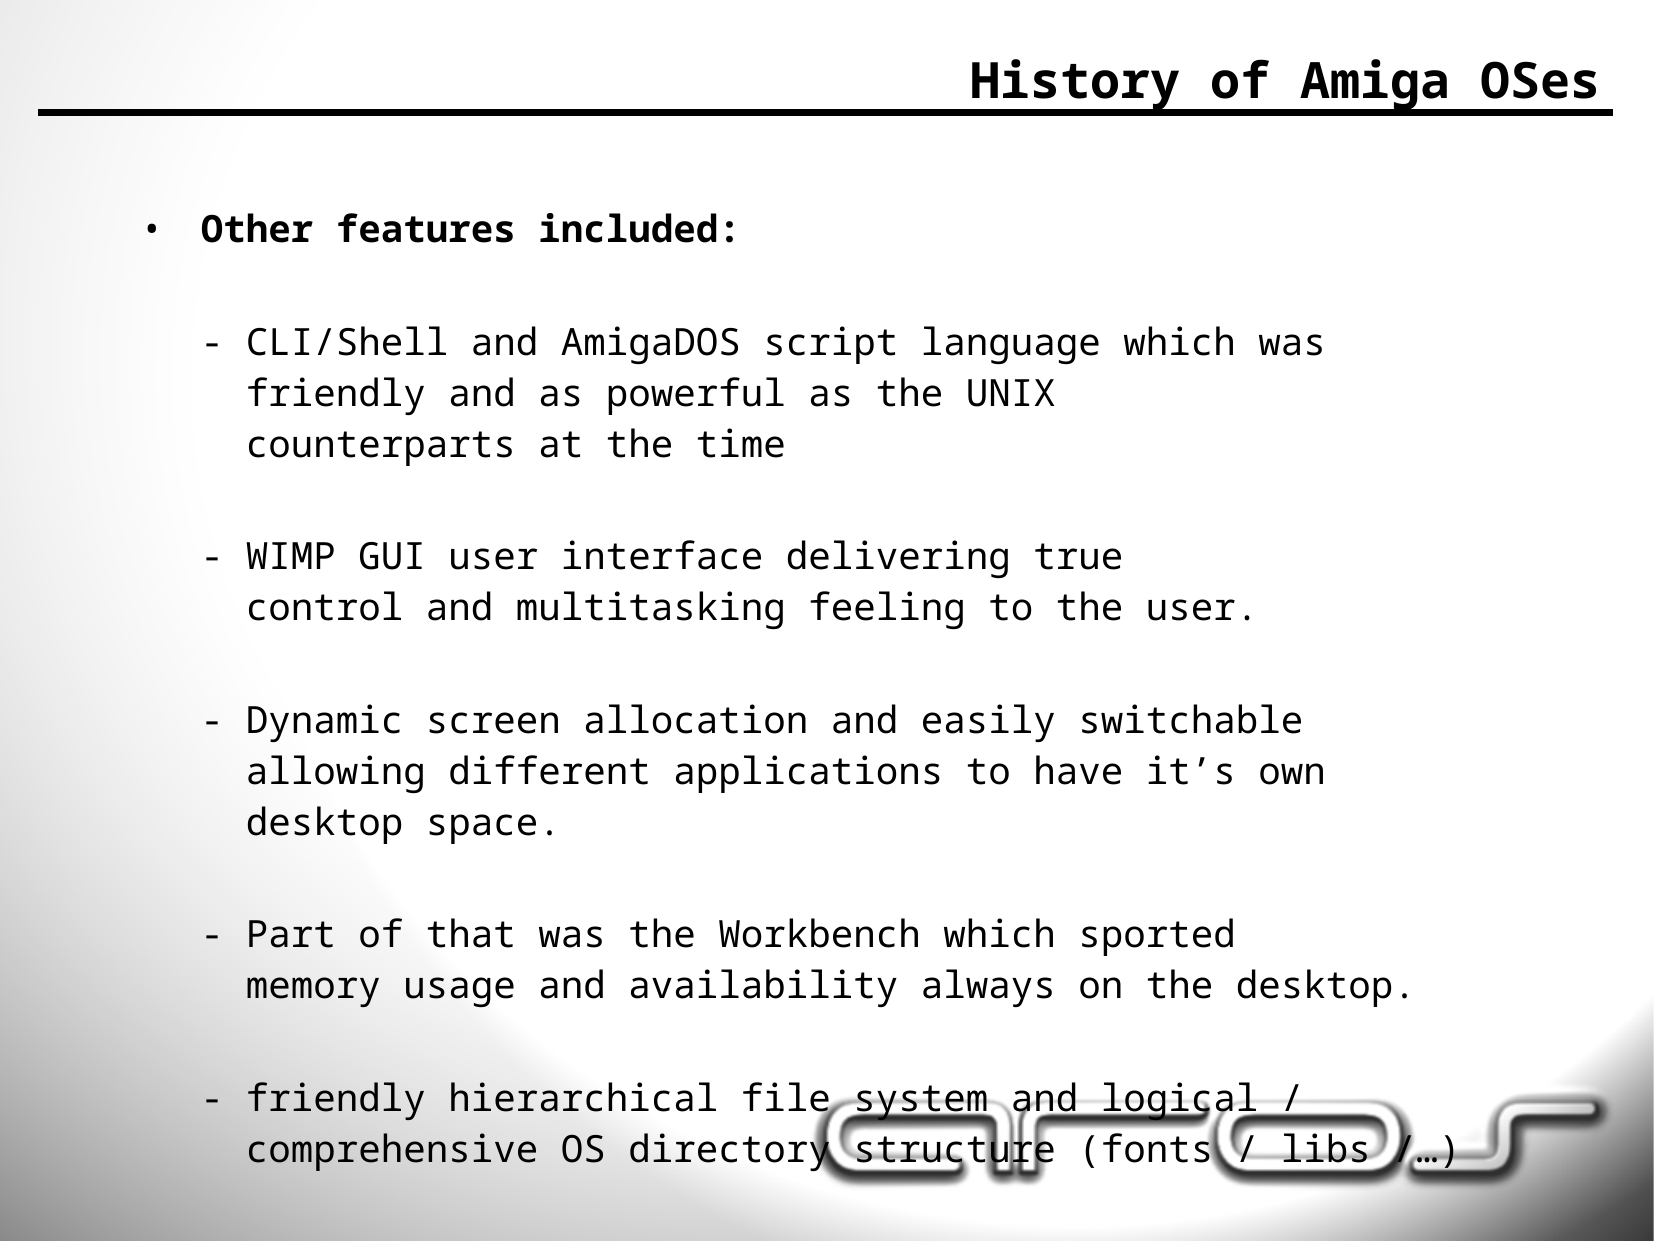

History of Amiga OSes
Other features included:
	- CLI/Shell and AmigaDOS script language which was
 friendly and as powerful as the UNIX
 counterparts at the time
	- WIMP GUI user interface delivering true
 control and multitasking feeling to the user.
	- Dynamic screen allocation and easily switchable
 allowing different applications to have it’s own
 desktop space.
	- Part of that was the Workbench which sported
 memory usage and availability always on the desktop.
	- friendly hierarchical file system and logical /
 comprehensive OS directory structure (fonts / libs /…)‏